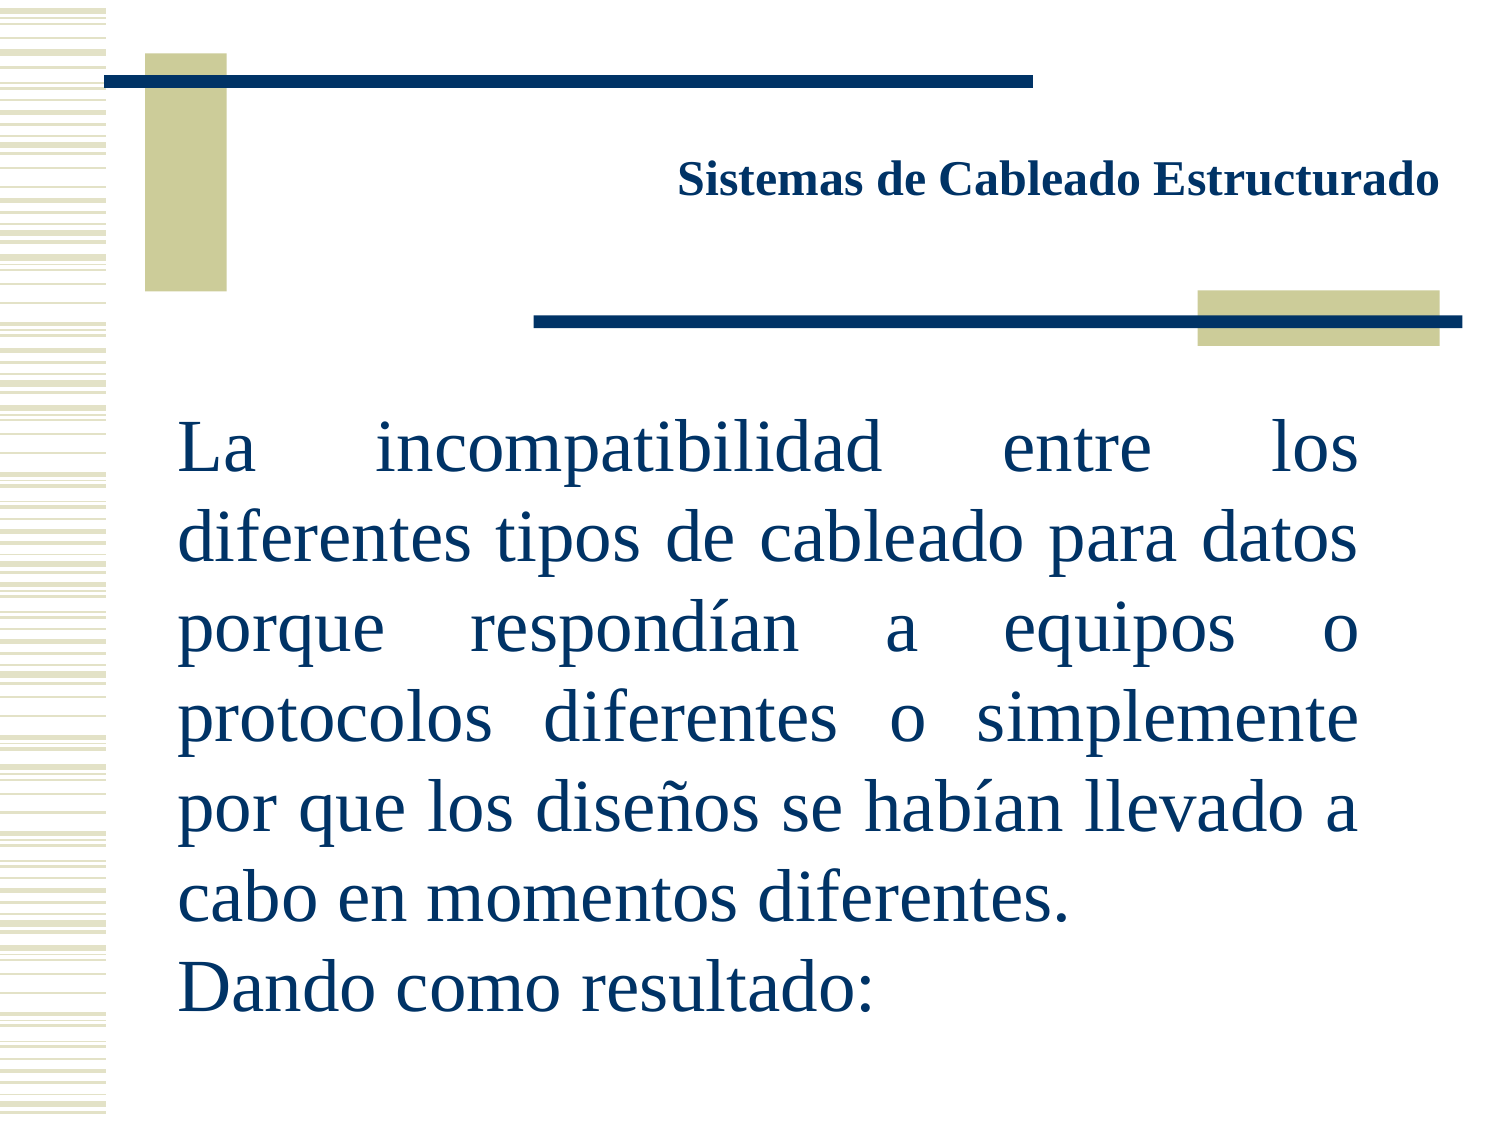

Sistemas de Cableado Estructurado
La incompatibilidad entre los diferentes tipos de cableado para datos porque respondían a equipos o protocolos diferentes o simplemente por que los diseños se habían llevado a cabo en momentos diferentes.
Dando como resultado: